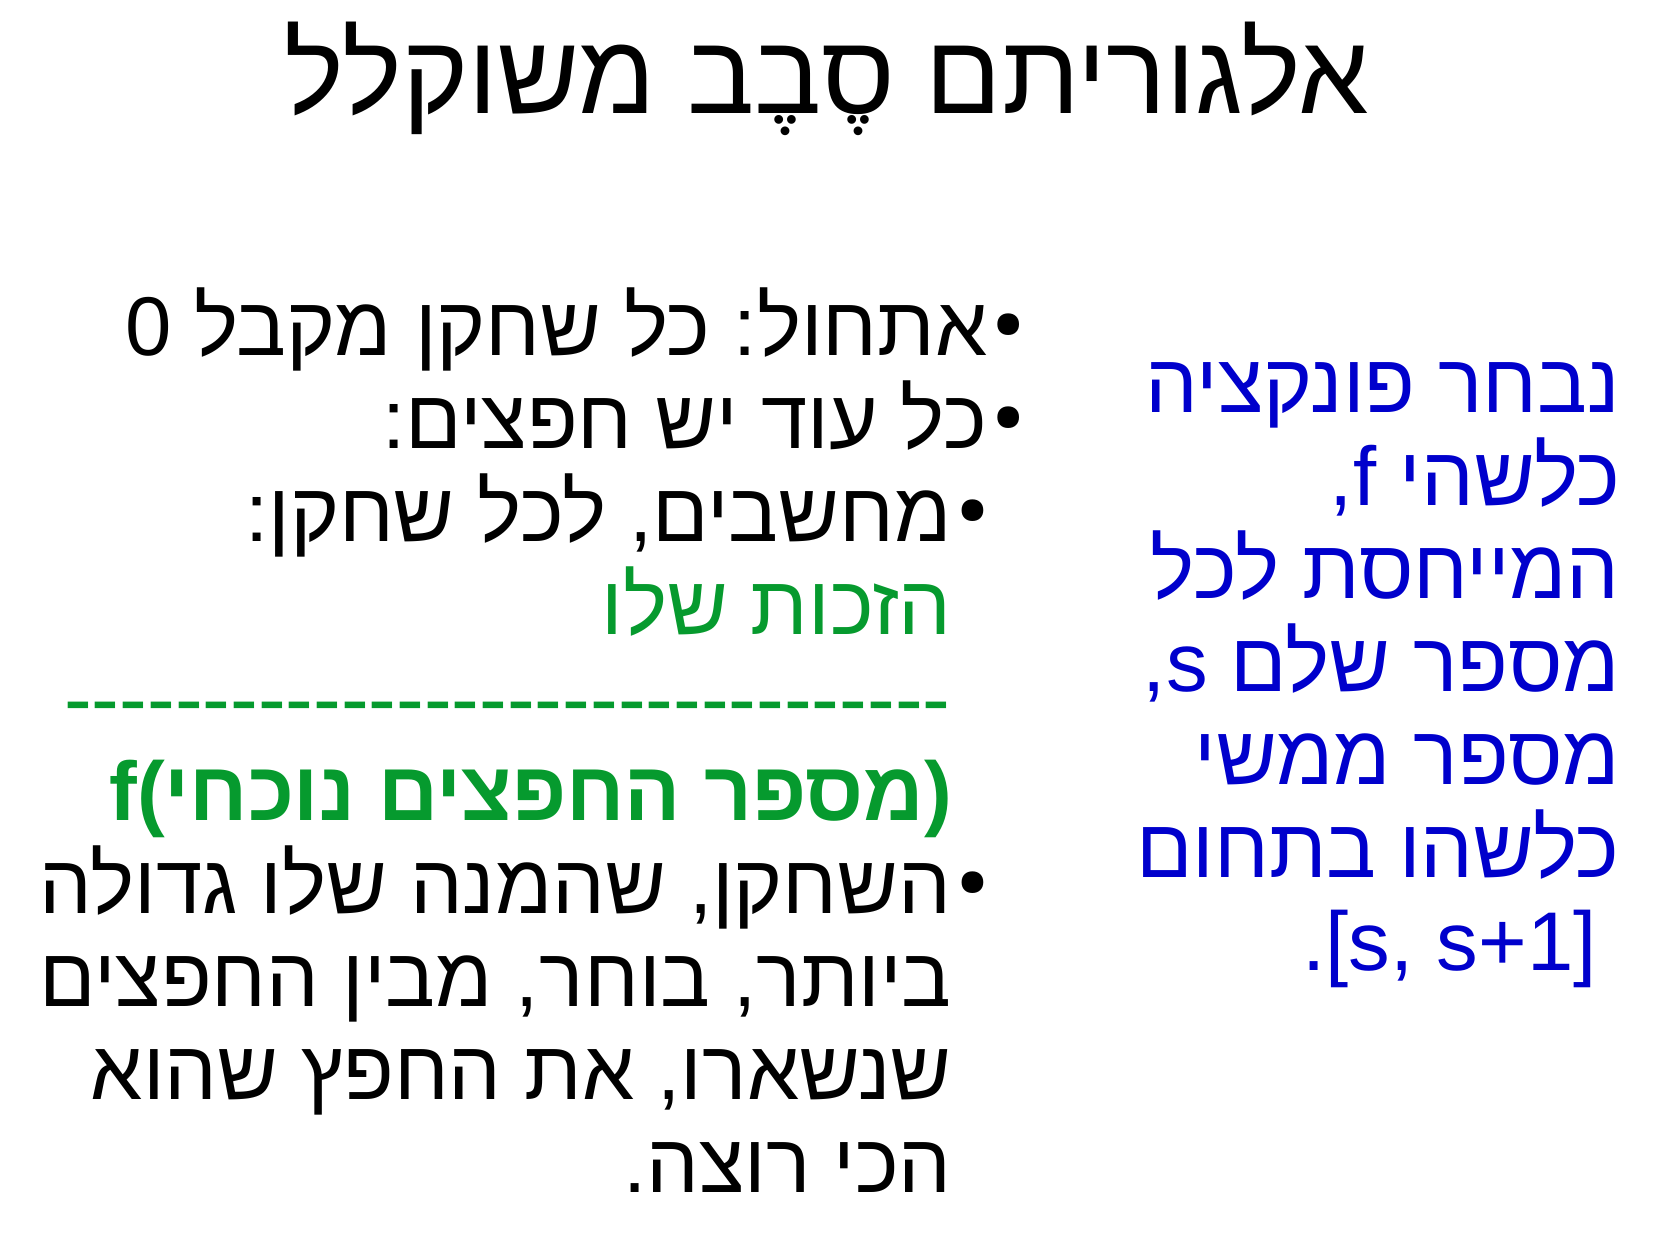

# אלגוריתם סֶבֶב משוקלל
אתחול: כל שחקן מקבל 0
כל עוד יש חפצים:
מחשבים, לכל שחקן:
הזכות שלו
--------------------------------
(מספר החפצים נוכחי)f
השחקן, שהמנה שלו גדולה ביותר, בוחר, מבין החפצים שנשארו, את החפץ שהוא הכי רוצה.
נבחר פונקציה כלשהי f, המייחסת לכל מספר שלם s, מספר ממשי כלשהו בתחום
 [s, s+1].